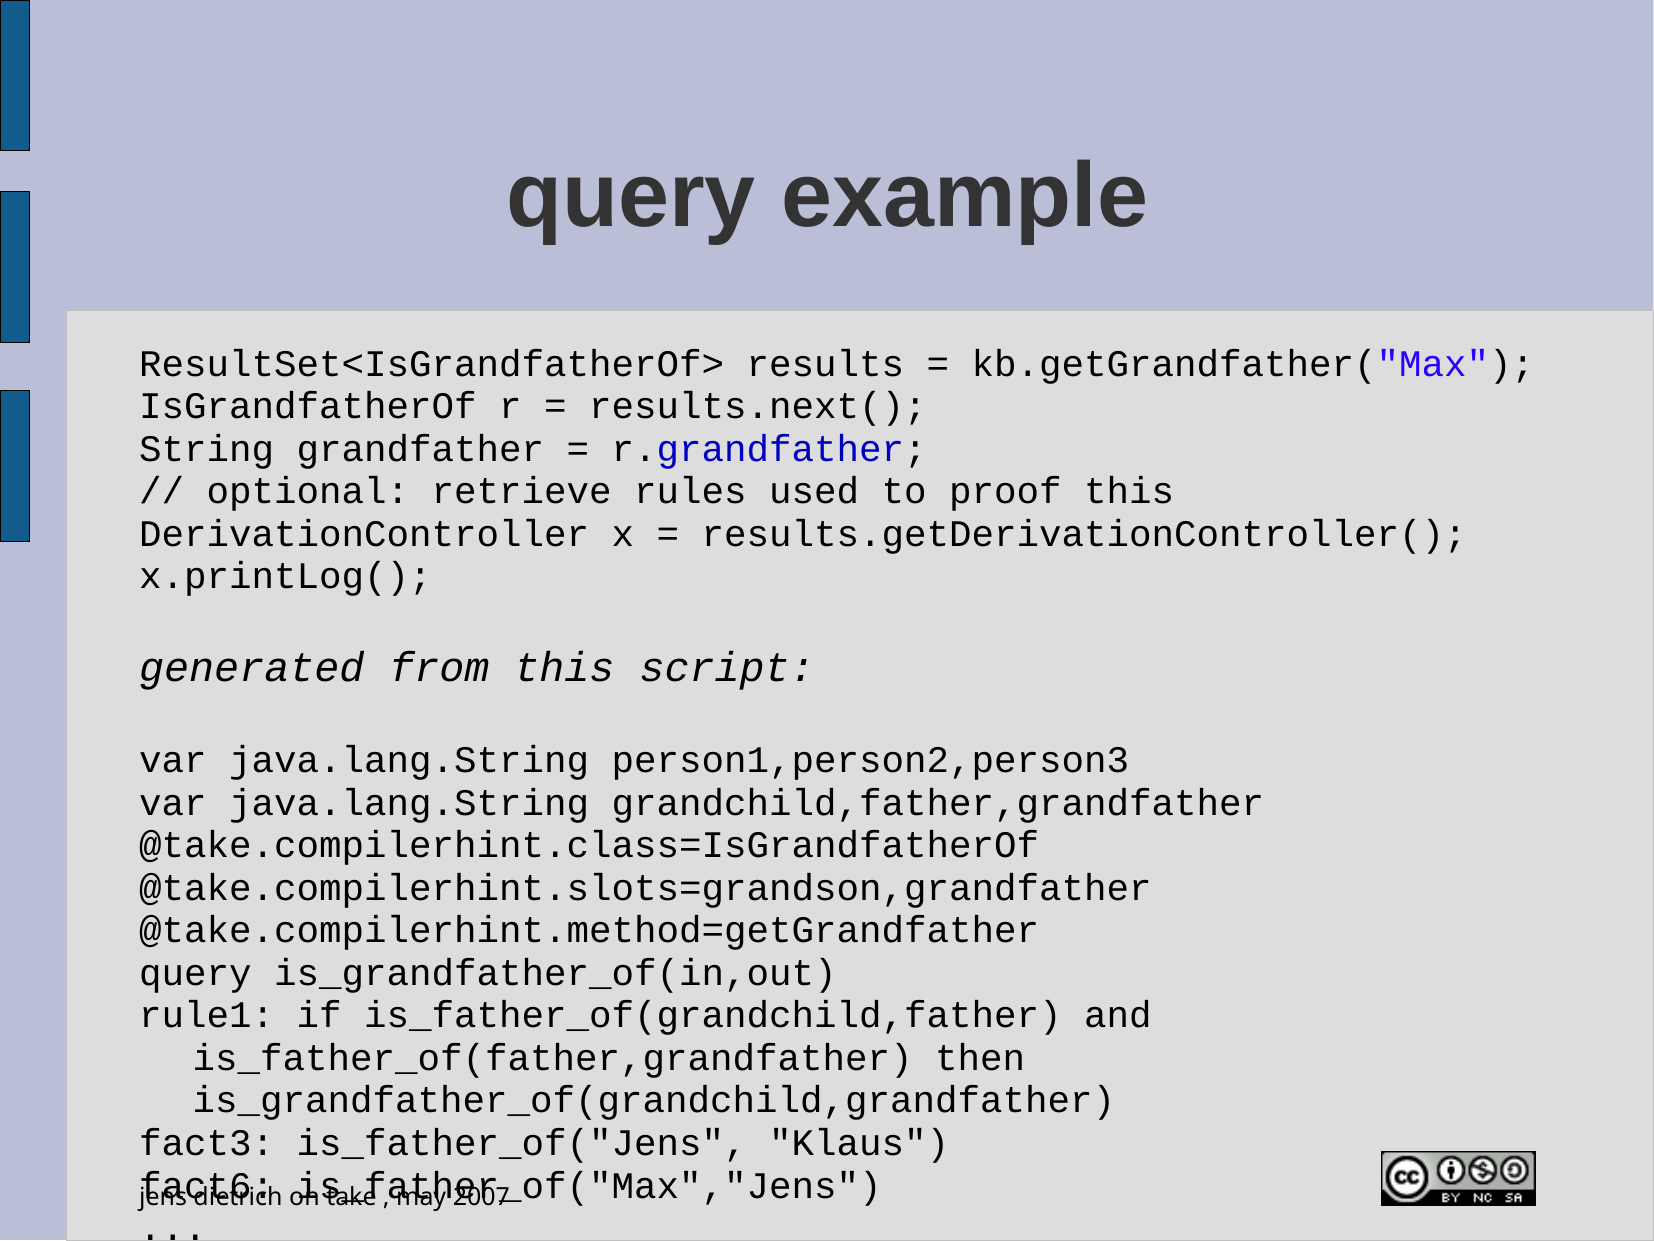

# query example
ResultSet<IsGrandfatherOf> results = kb.getGrandfather("Max");
IsGrandfatherOf r = results.next();
String grandfather = r.grandfather;
// optional: retrieve rules used to proof this
DerivationController x = results.getDerivationController();
x.printLog();
generated from this script:
var java.lang.String person1,person2,person3
var java.lang.String grandchild,father,grandfather
@take.compilerhint.class=IsGrandfatherOf
@take.compilerhint.slots=grandson,grandfather
@take.compilerhint.method=getGrandfather
query is_grandfather_of(in,out)
rule1: if is_father_of(grandchild,father) and is_father_of(father,grandfather) then is_grandfather_of(grandchild,grandfather)
fact3: is_father_of("Jens", "Klaus")
fact6: is_father_of("Max","Jens")
...